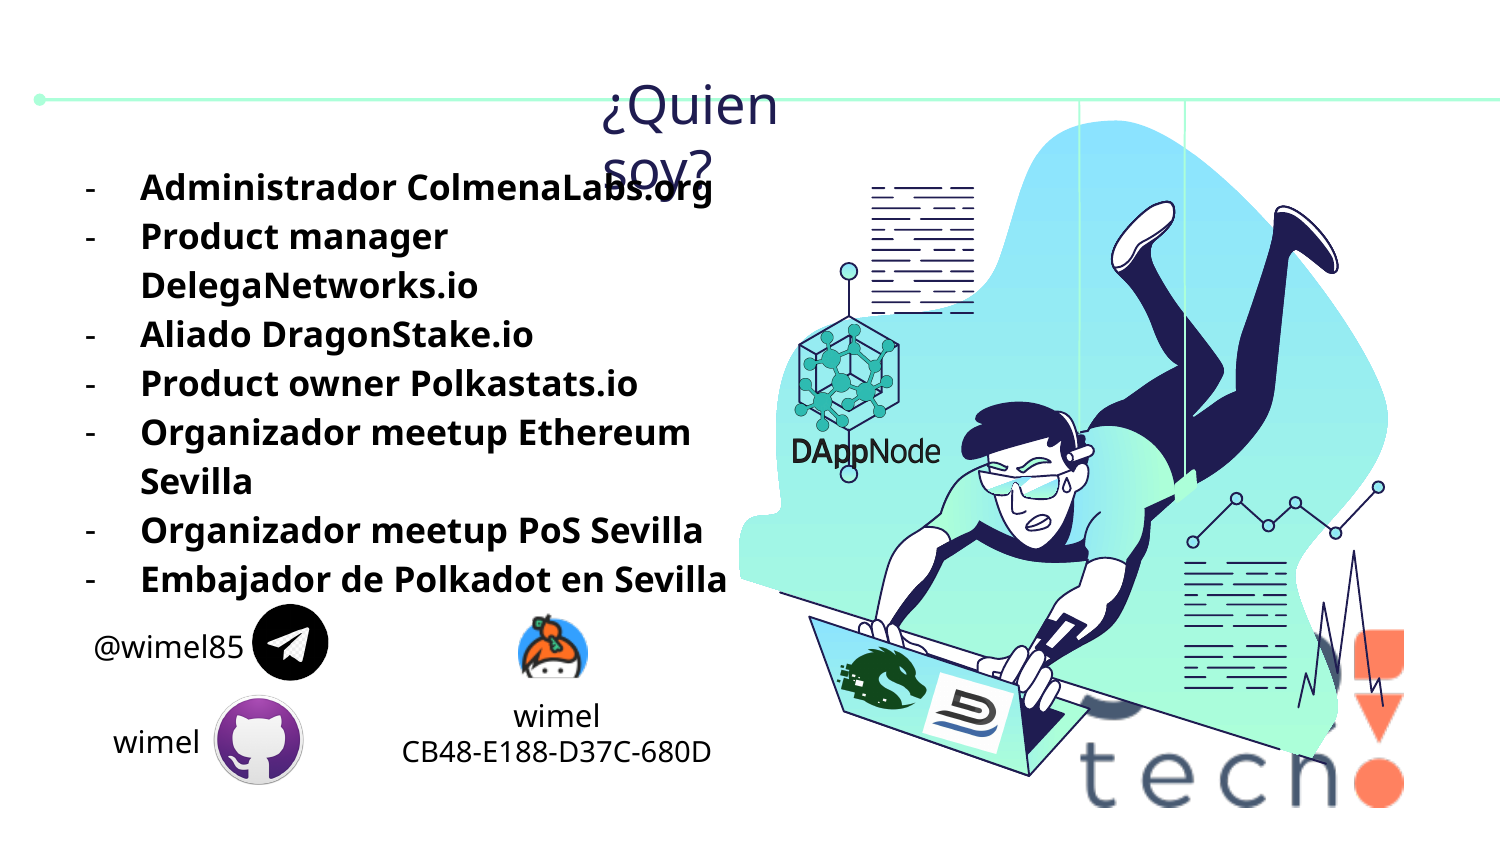

# ¿Quien soy?
Administrador ColmenaLabs.org
Product manager DelegaNetworks.io
Aliado DragonStake.io
Product owner Polkastats.io
Organizador meetup Ethereum Sevilla
Organizador meetup PoS Sevilla
Embajador de Polkadot en Sevilla
@wimel85
wimel
CB48-E188-D37C-680D
wimel